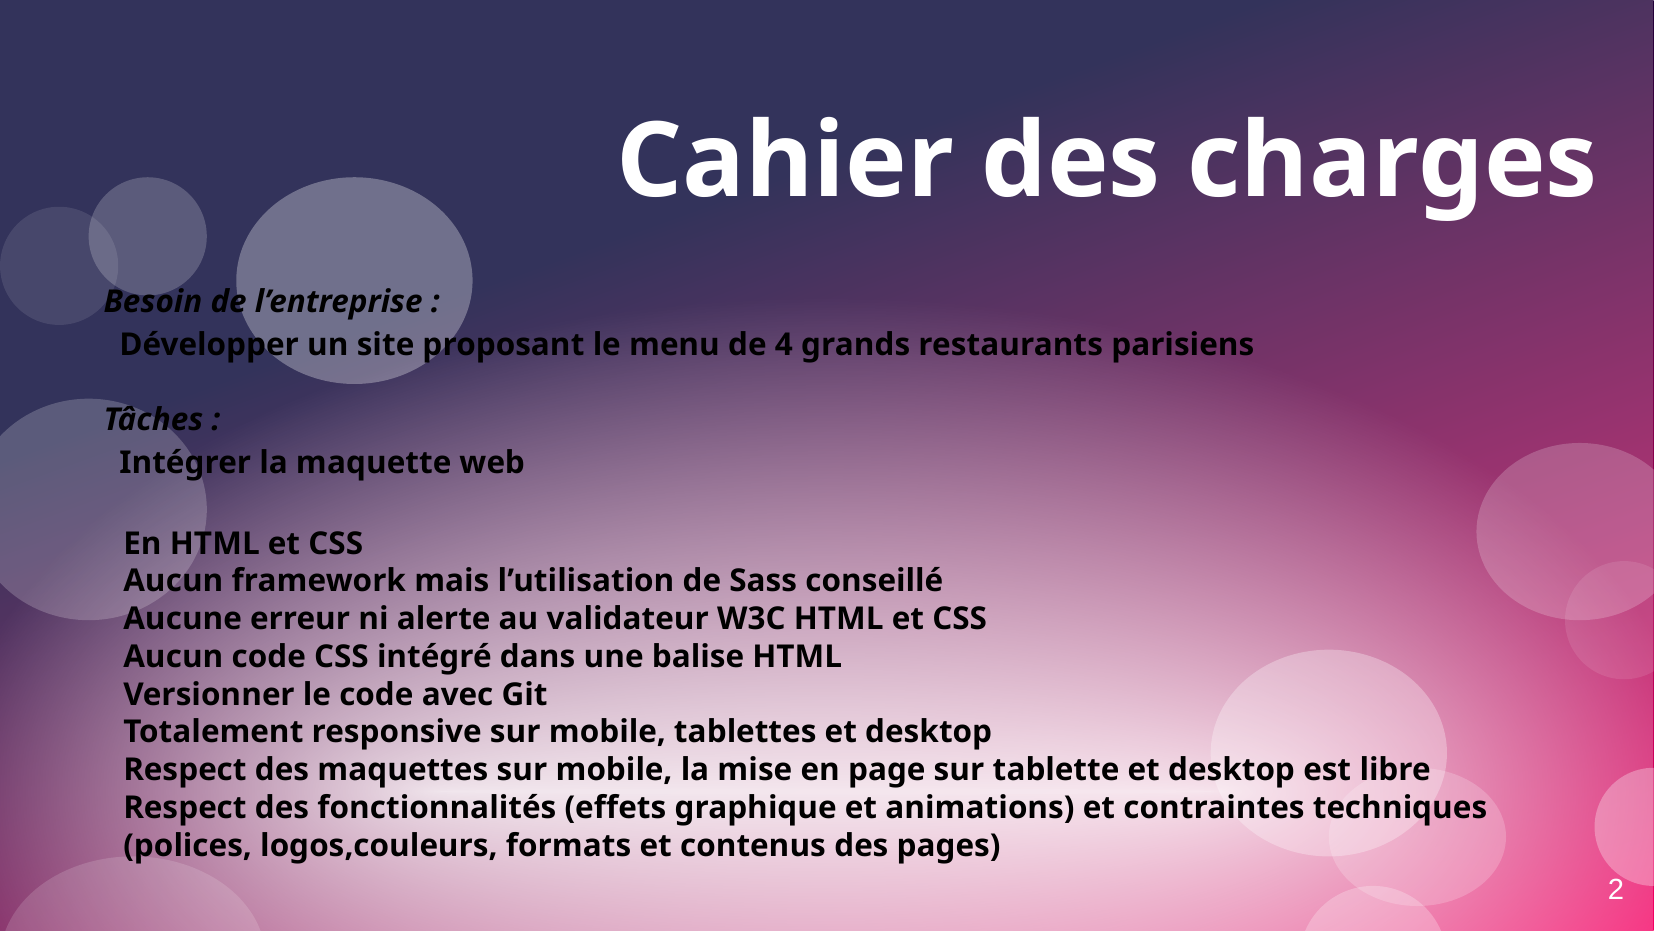

# Cahier des charges
Besoin de l’entreprise :
Développer un site proposant le menu de 4 grands restaurants parisiens
Tâches :
Intégrer la maquette web
En HTML et CSS
Aucun framework mais l’utilisation de Sass conseillé
Aucune erreur ni alerte au validateur W3C HTML et CSS
Aucun code CSS intégré dans une balise HTML
Versionner le code avec Git
Totalement responsive sur mobile, tablettes et desktop
Respect des maquettes sur mobile, la mise en page sur tablette et desktop est libre
Respect des fonctionnalités (effets graphique et animations) et contraintes techniques
(polices, logos,couleurs, formats et contenus des pages)